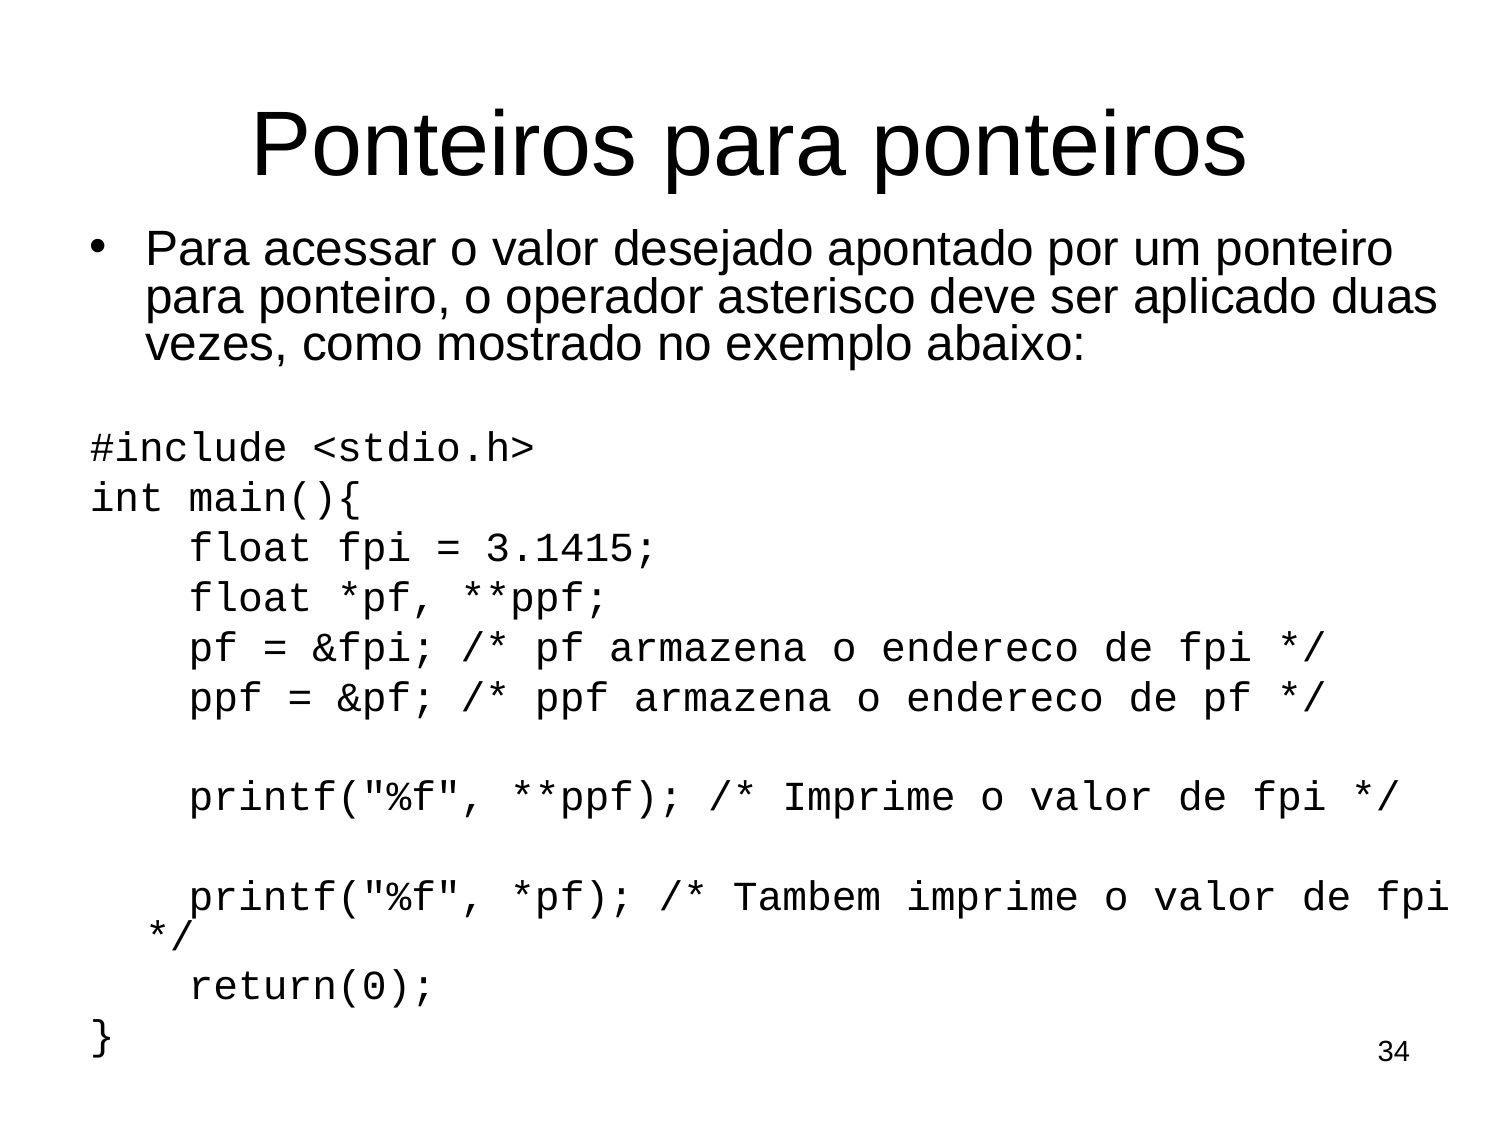

# Ponteiros para ponteiros
Para acessar o valor desejado apontado por um ponteiro para ponteiro, o operador asterisco deve ser aplicado duas vezes, como mostrado no exemplo abaixo:
#include <stdio.h>
int main(){
 float fpi = 3.1415;
 float *pf, **ppf;
 pf = &fpi; /* pf armazena o endereco de fpi */
 ppf = &pf; /* ppf armazena o endereco de pf */
 printf("%f", **ppf); /* Imprime o valor de fpi */
 printf("%f", *pf); /* Tambem imprime o valor de fpi */
 return(0);
}
34